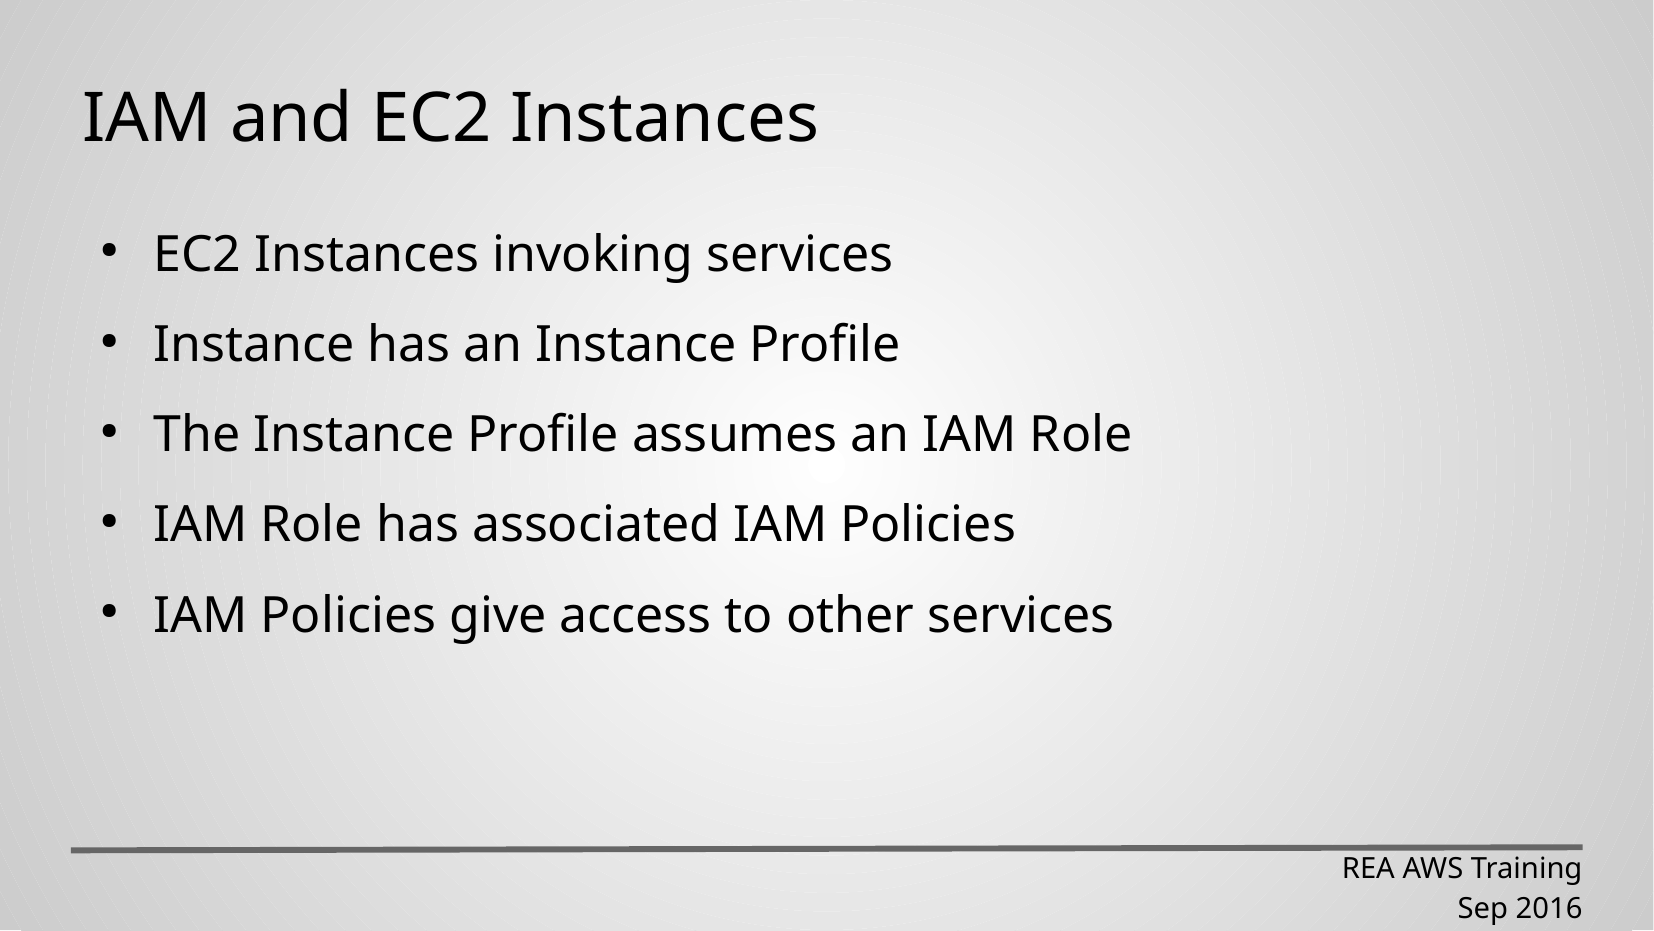

# IAM and EC2 Instances
EC2 Instances invoking services
Instance has an Instance Profile
The Instance Profile assumes an IAM Role
IAM Role has associated IAM Policies
IAM Policies give access to other services